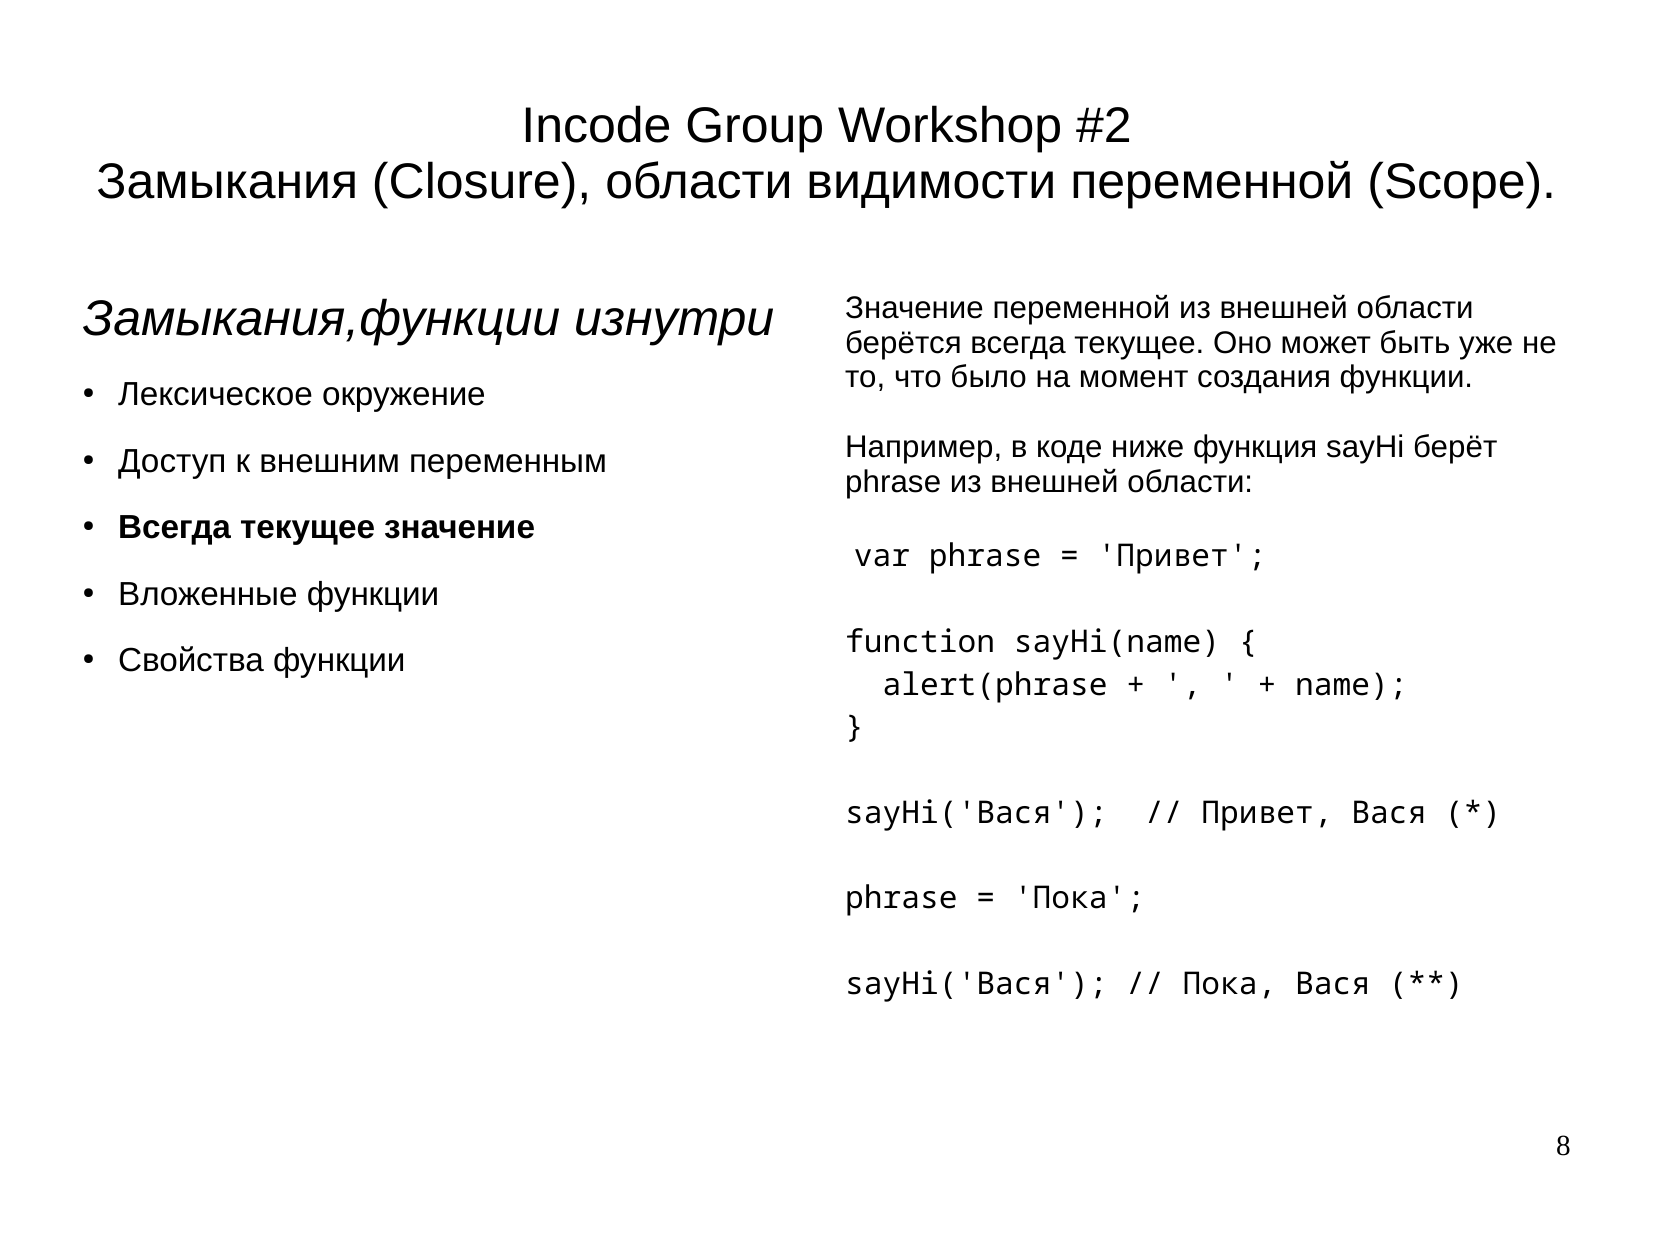

# Incode Group Workshop #2 Замыкания (Closure), области видимости переменной (Scope).
Замыкания,функции изнутри
Лексическое окружение
Доступ к внешним переменным
Всегда текущее значение
Вложенные функции
Свойства функции
Значение переменной из внешней области берётся всегда текущее. Оно может быть уже не то, что было на момент создания функции.
Например, в коде ниже функция sayHi берёт phrase из внешней области:
 var phrase = 'Привет';
function sayHi(name) {
 alert(phrase + ', ' + name);
}
sayHi('Вася'); // Привет, Вася (*)
phrase = 'Пока';
sayHi('Вася'); // Пока, Вася (**)
8